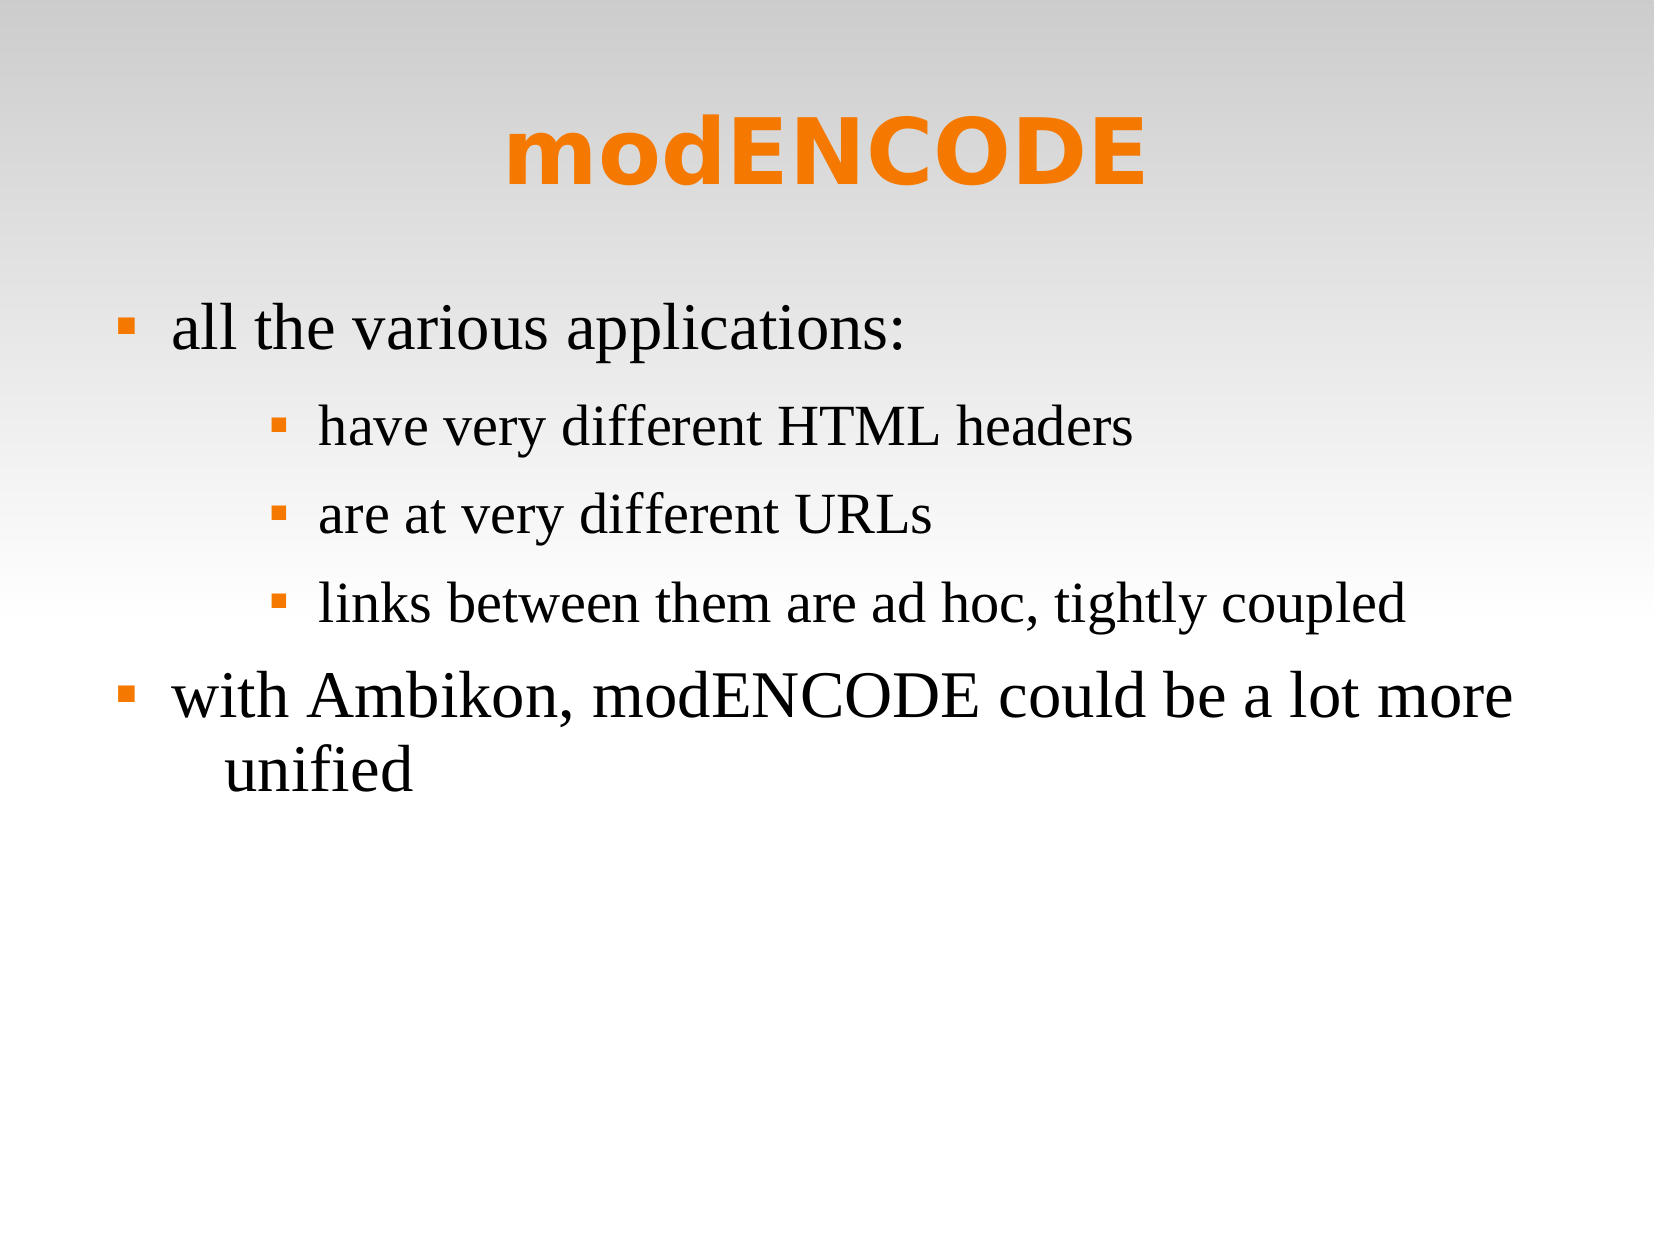

# modENCODE
all the various applications:
have very different HTML headers
are at very different URLs
links between them are ad hoc, tightly coupled
with Ambikon, modENCODE could be a lot more unified